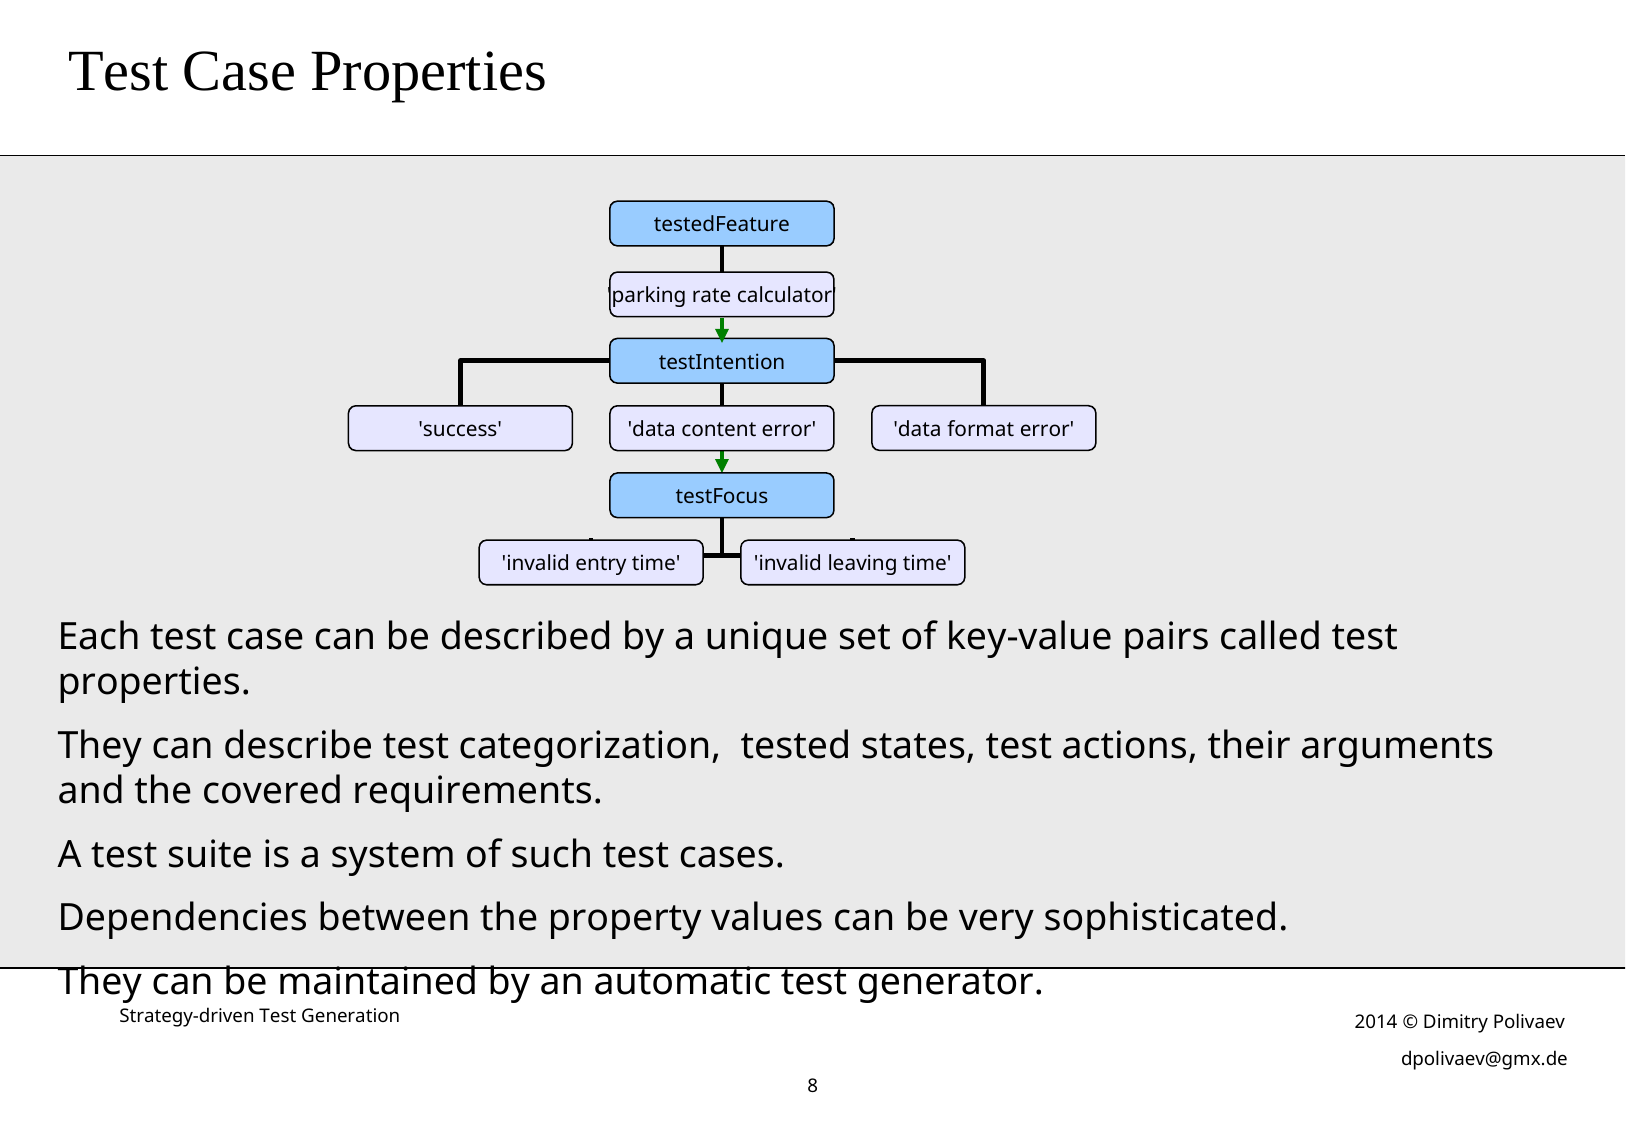

# Test Case Properties
testedFeature
'parking rate calculator'
testIntention
'success'
'data content error'
'data format error'
testFocus
'invalid entry time'
'invalid leaving time'
Each test case can be described by a unique set of key-value pairs called test properties.
They can describe test categorization, tested states, test actions, their arguments and the covered requirements.
A test suite is a system of such test cases.
Dependencies between the property values can be very sophisticated.
They can be maintained by an automatic test generator.